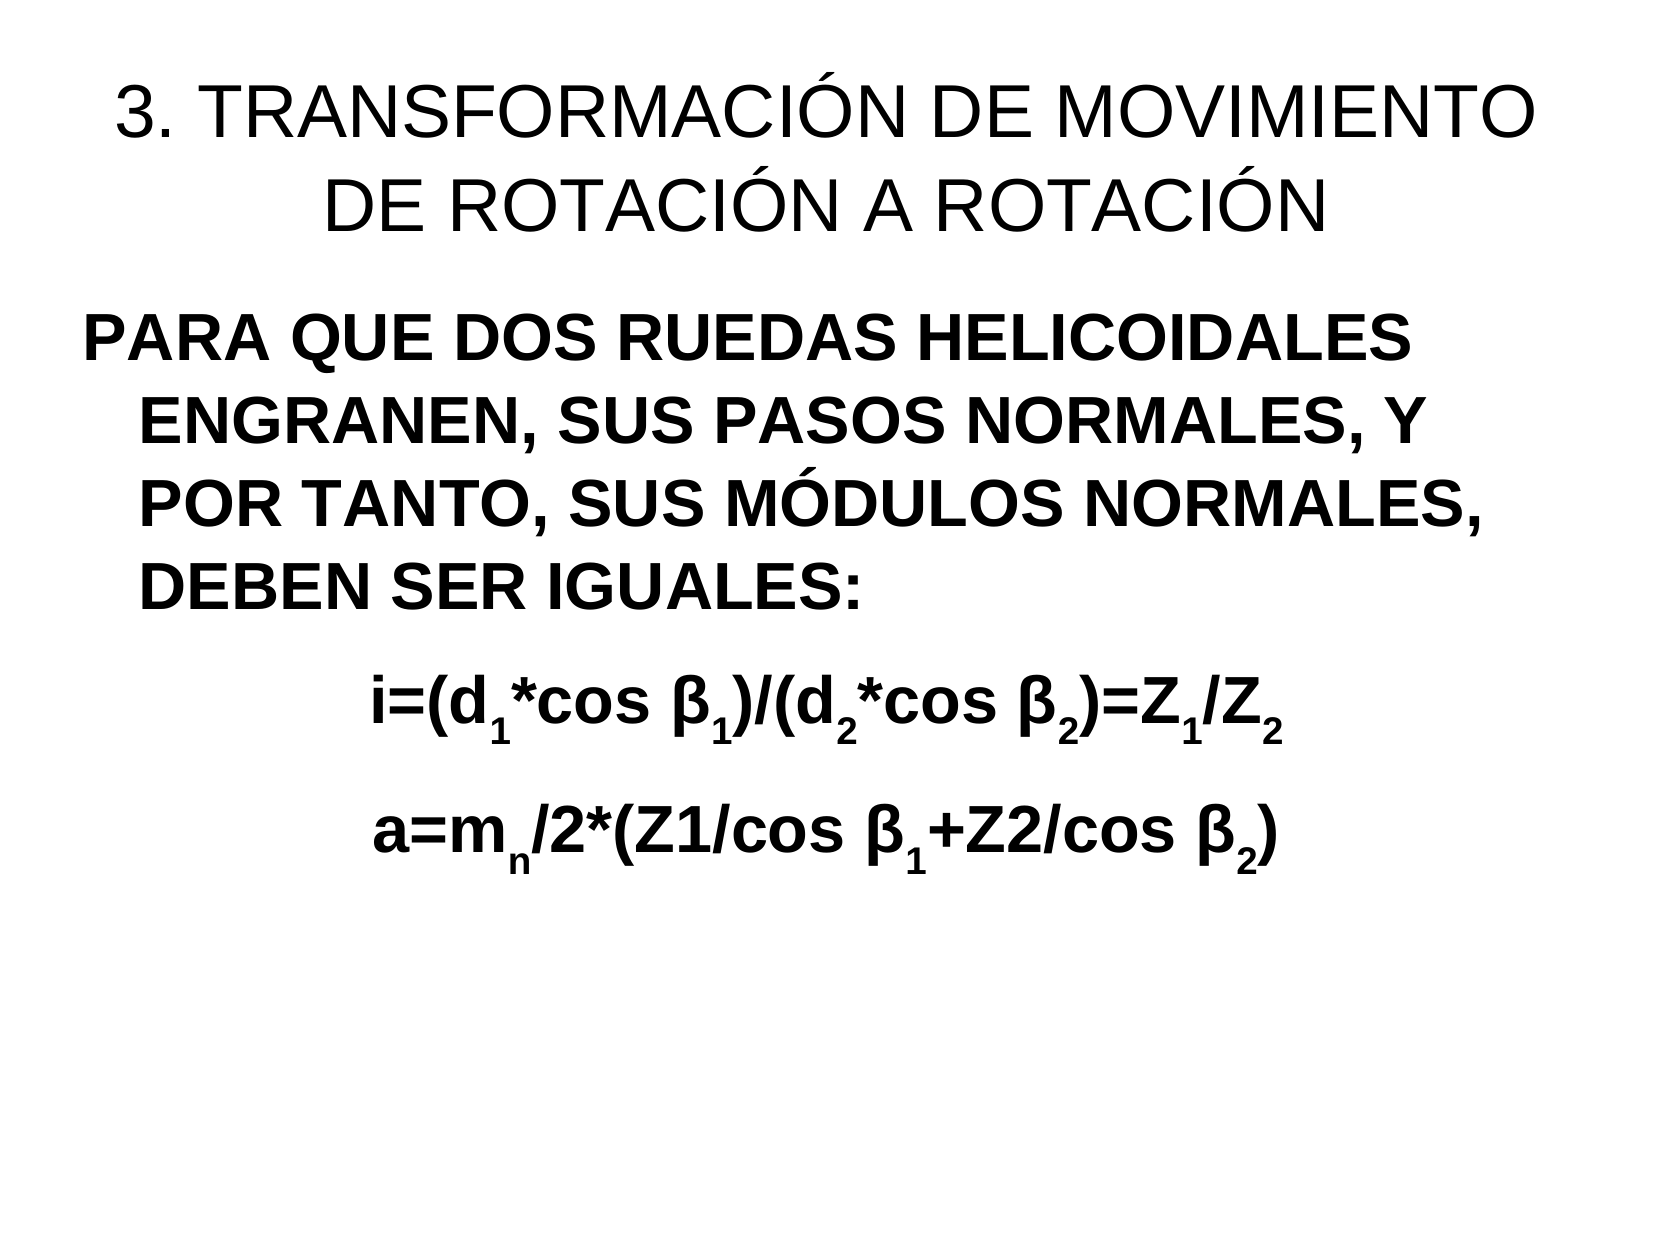

# 3. TRANSFORMACIÓN DE MOVIMIENTO DE ROTACIÓN A ROTACIÓN
PARA QUE DOS RUEDAS HELICOIDALES ENGRANEN, SUS PASOS NORMALES, Y POR TANTO, SUS MÓDULOS NORMALES, DEBEN SER IGUALES:
i=(d1*cos β1)/(d2*cos β2)=Z1/Z2
a=mn/2*(Z1/cos β1+Z2/cos β2)